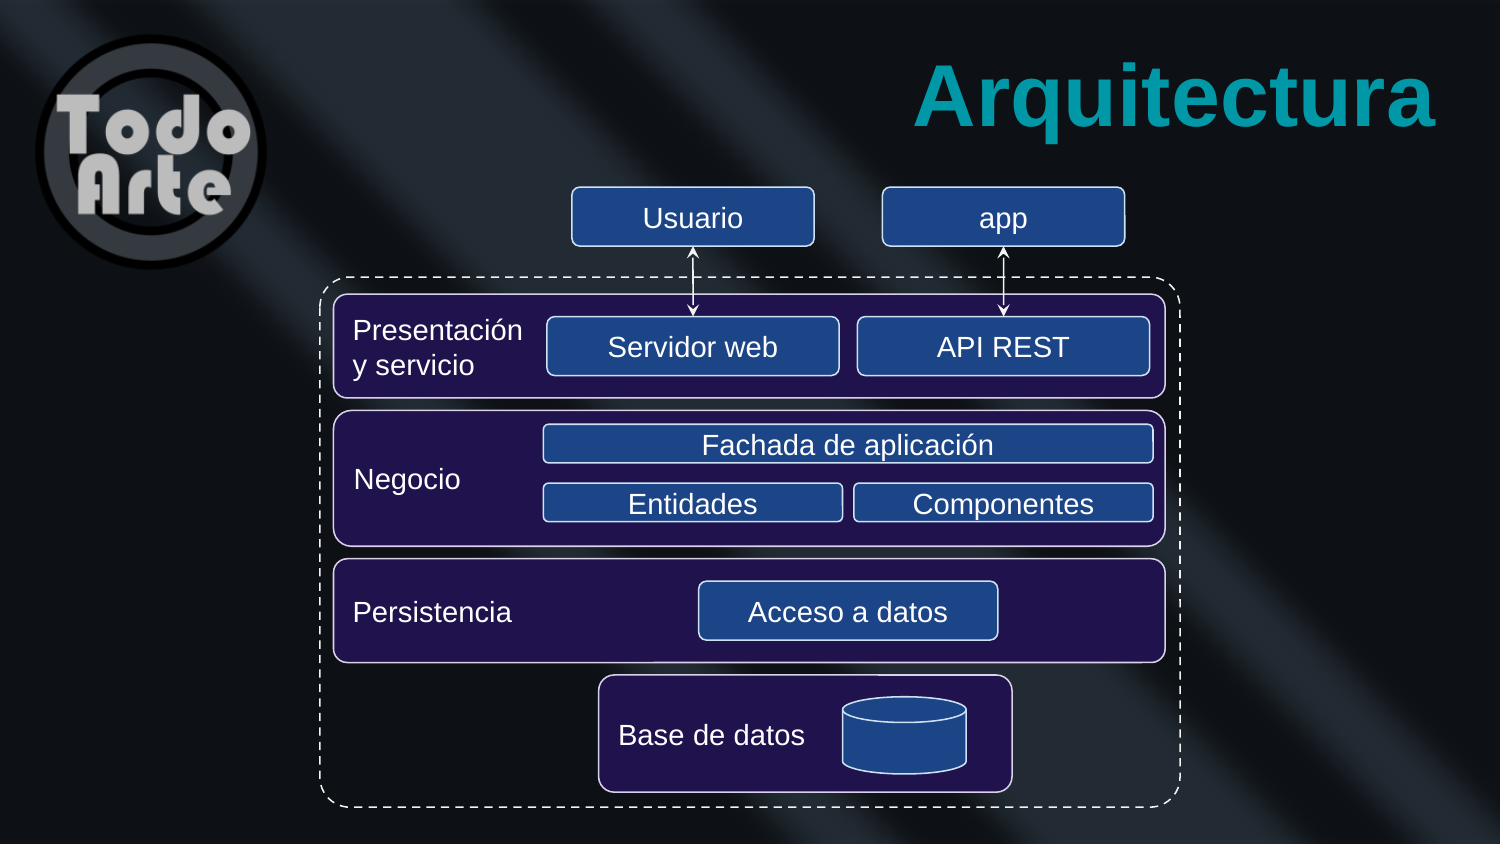

# Arquitectura
Usuario
app
Presentación
y servicio
Servidor web
API REST
Negocio
Fachada de aplicación
Entidades
Componentes
Persistencia
Acceso a datos
Base de datos